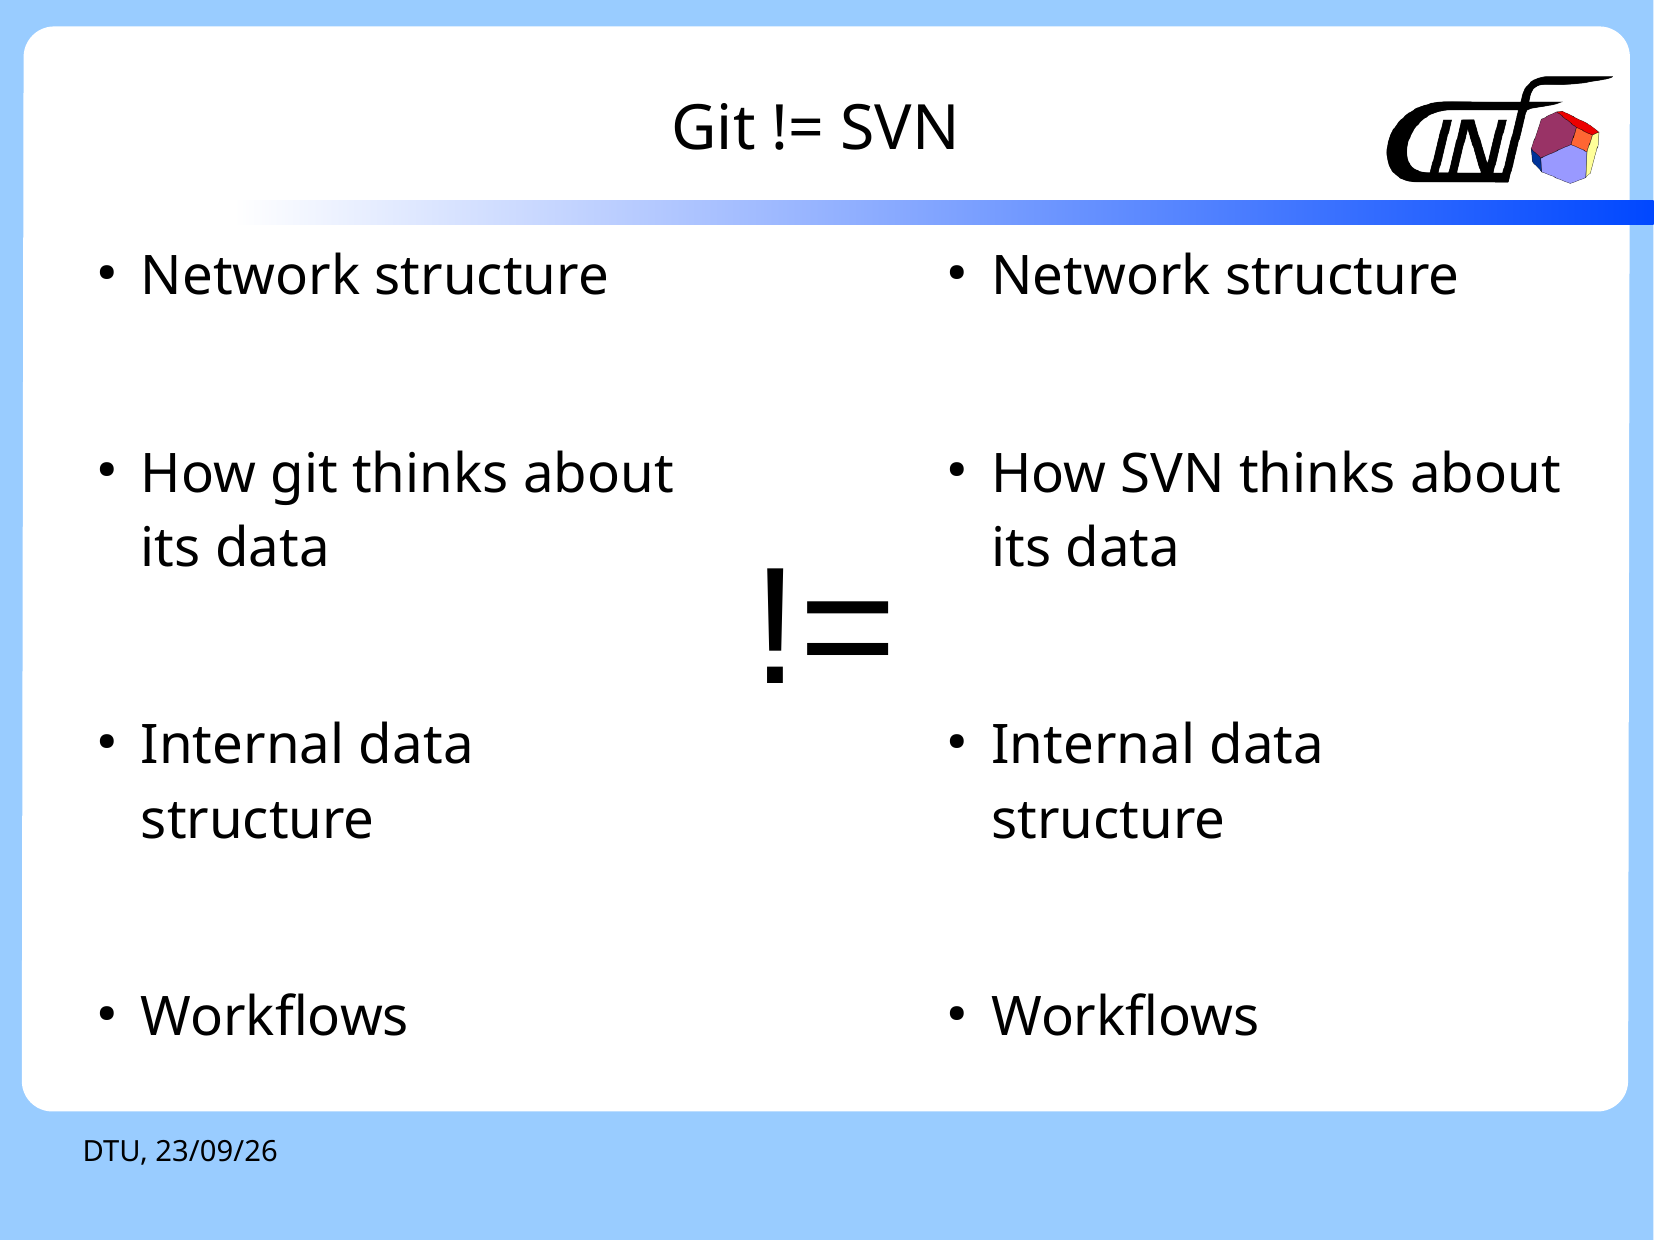

# Git != SVN
Network structure
How git thinks about its data
Internal data structure
Workflows
Network structure
How SVN thinks about its data
Internal data structure
Workflows
!=